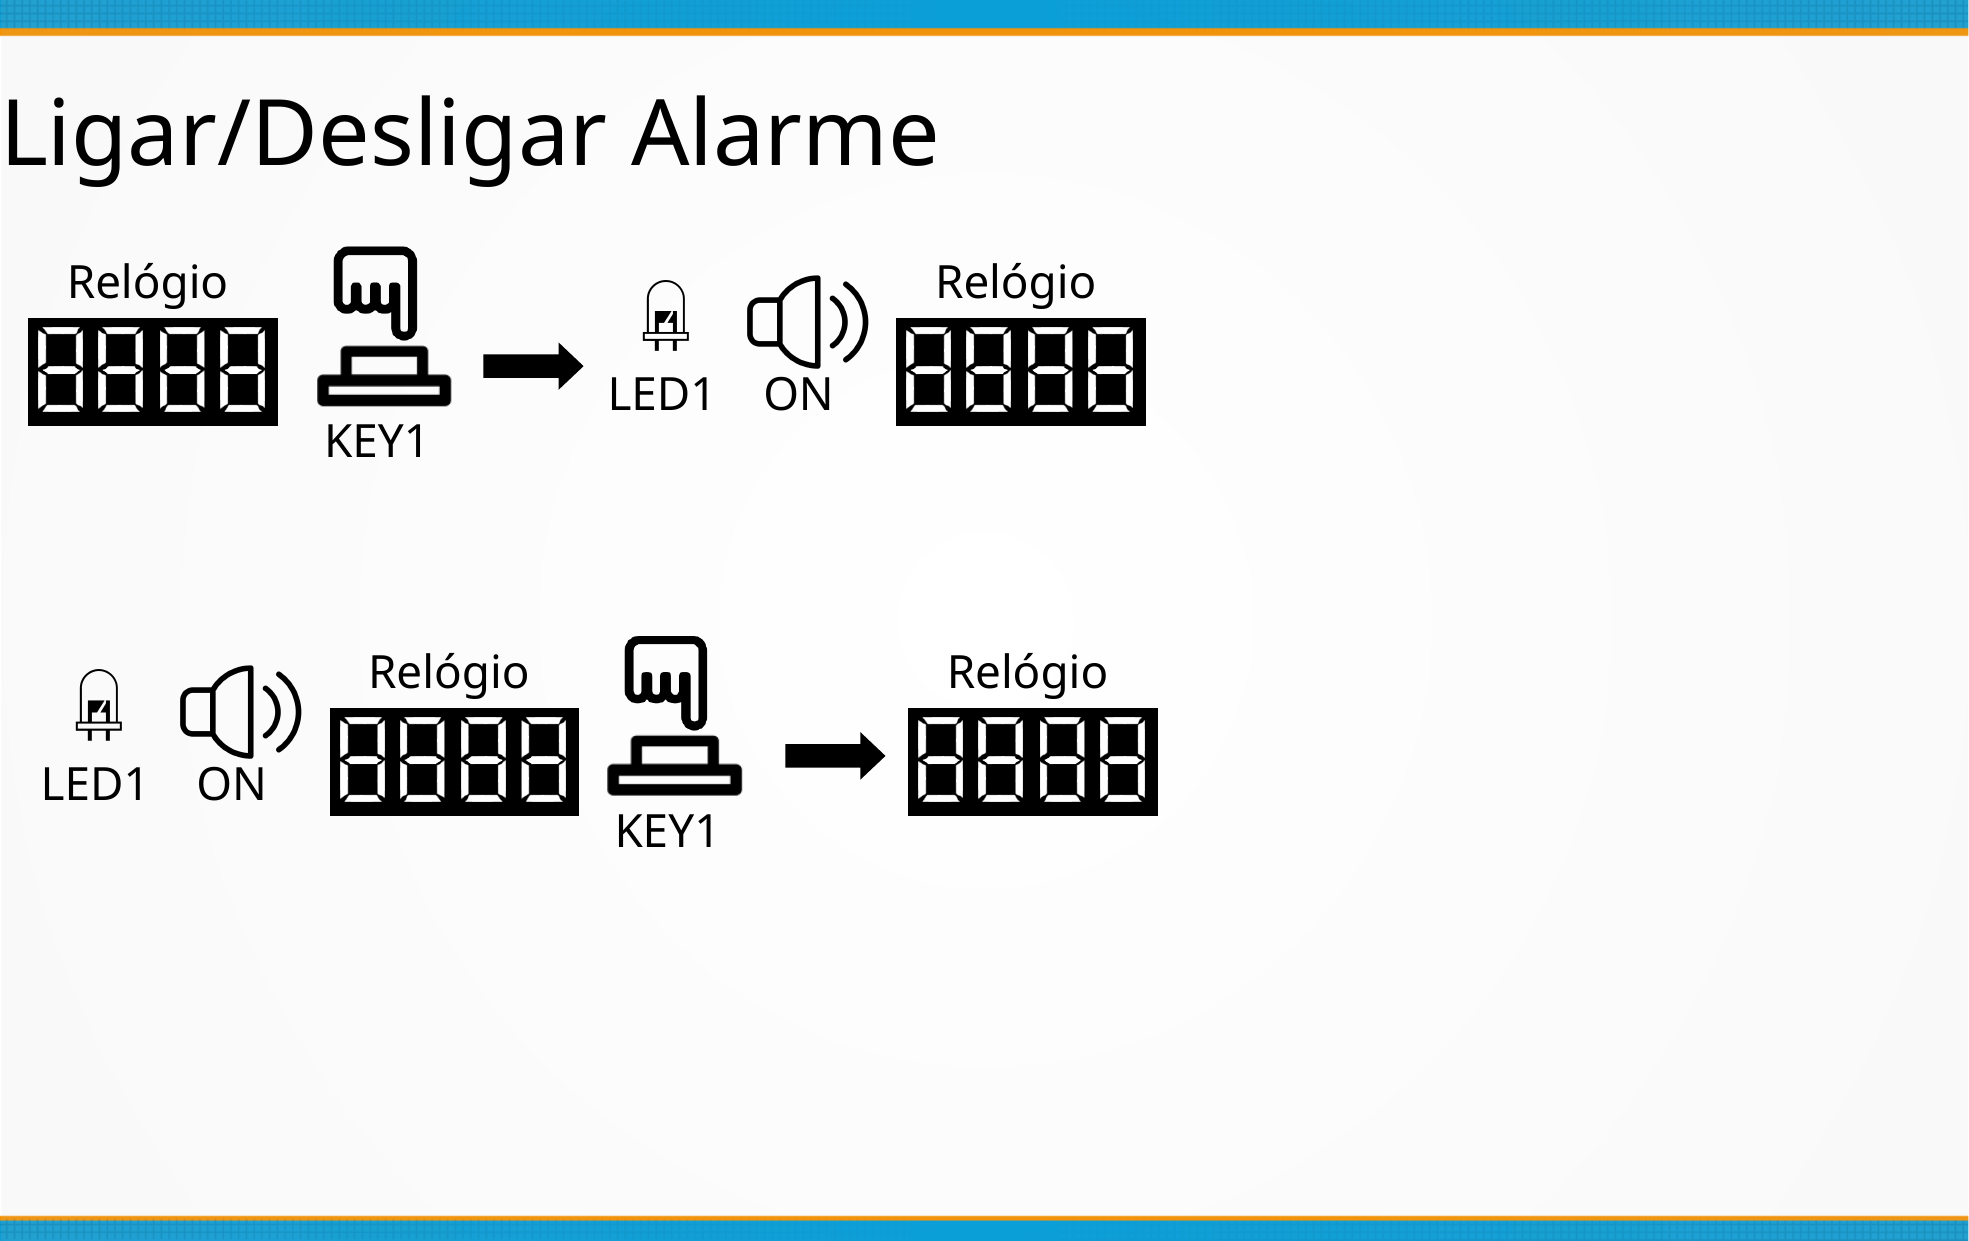

Ligar/Desligar Alarme
Relógio
Relógio
LED1
ON
KEY1
Relógio
Relógio
LED1
ON
KEY1